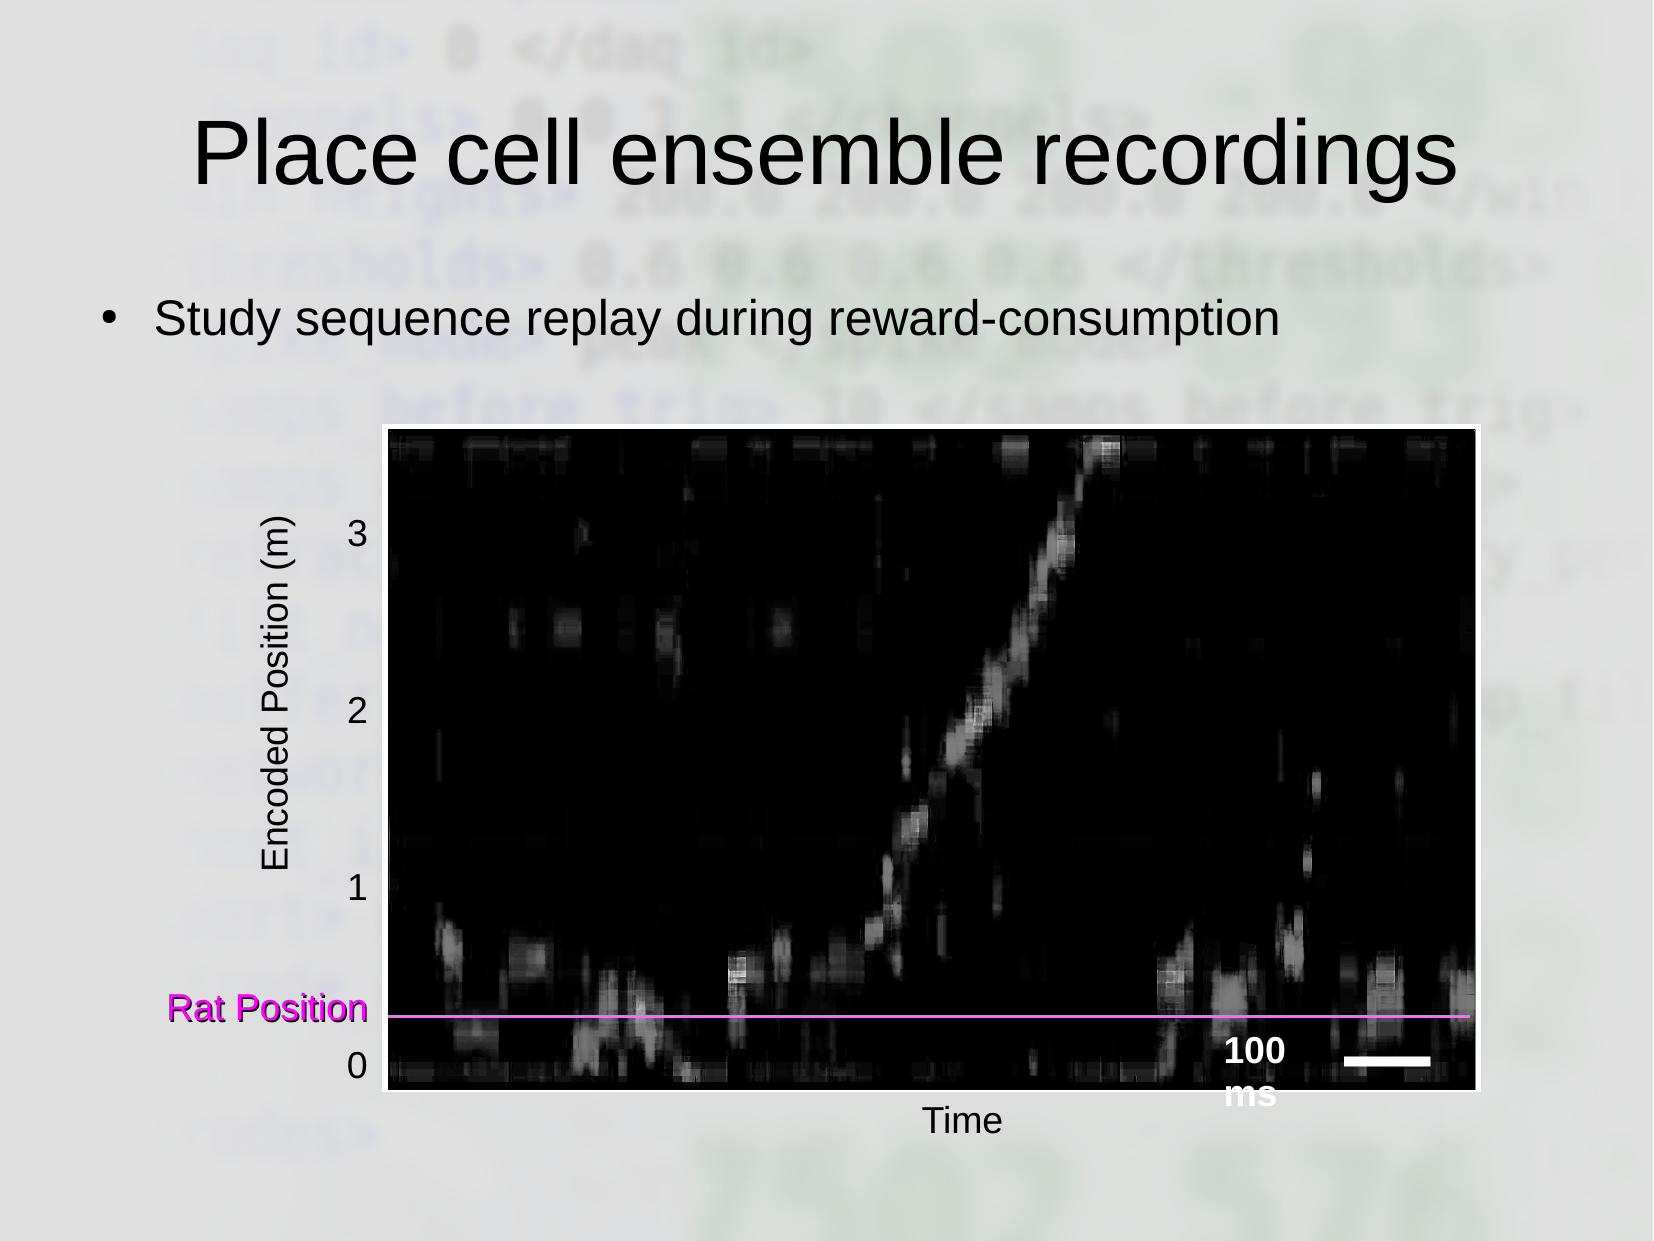

# Place cell ensemble recordings
Study sequence replay during reward-consumption
3
Encoded Position (m)
2
1
Rat Position
100ms
0
Time